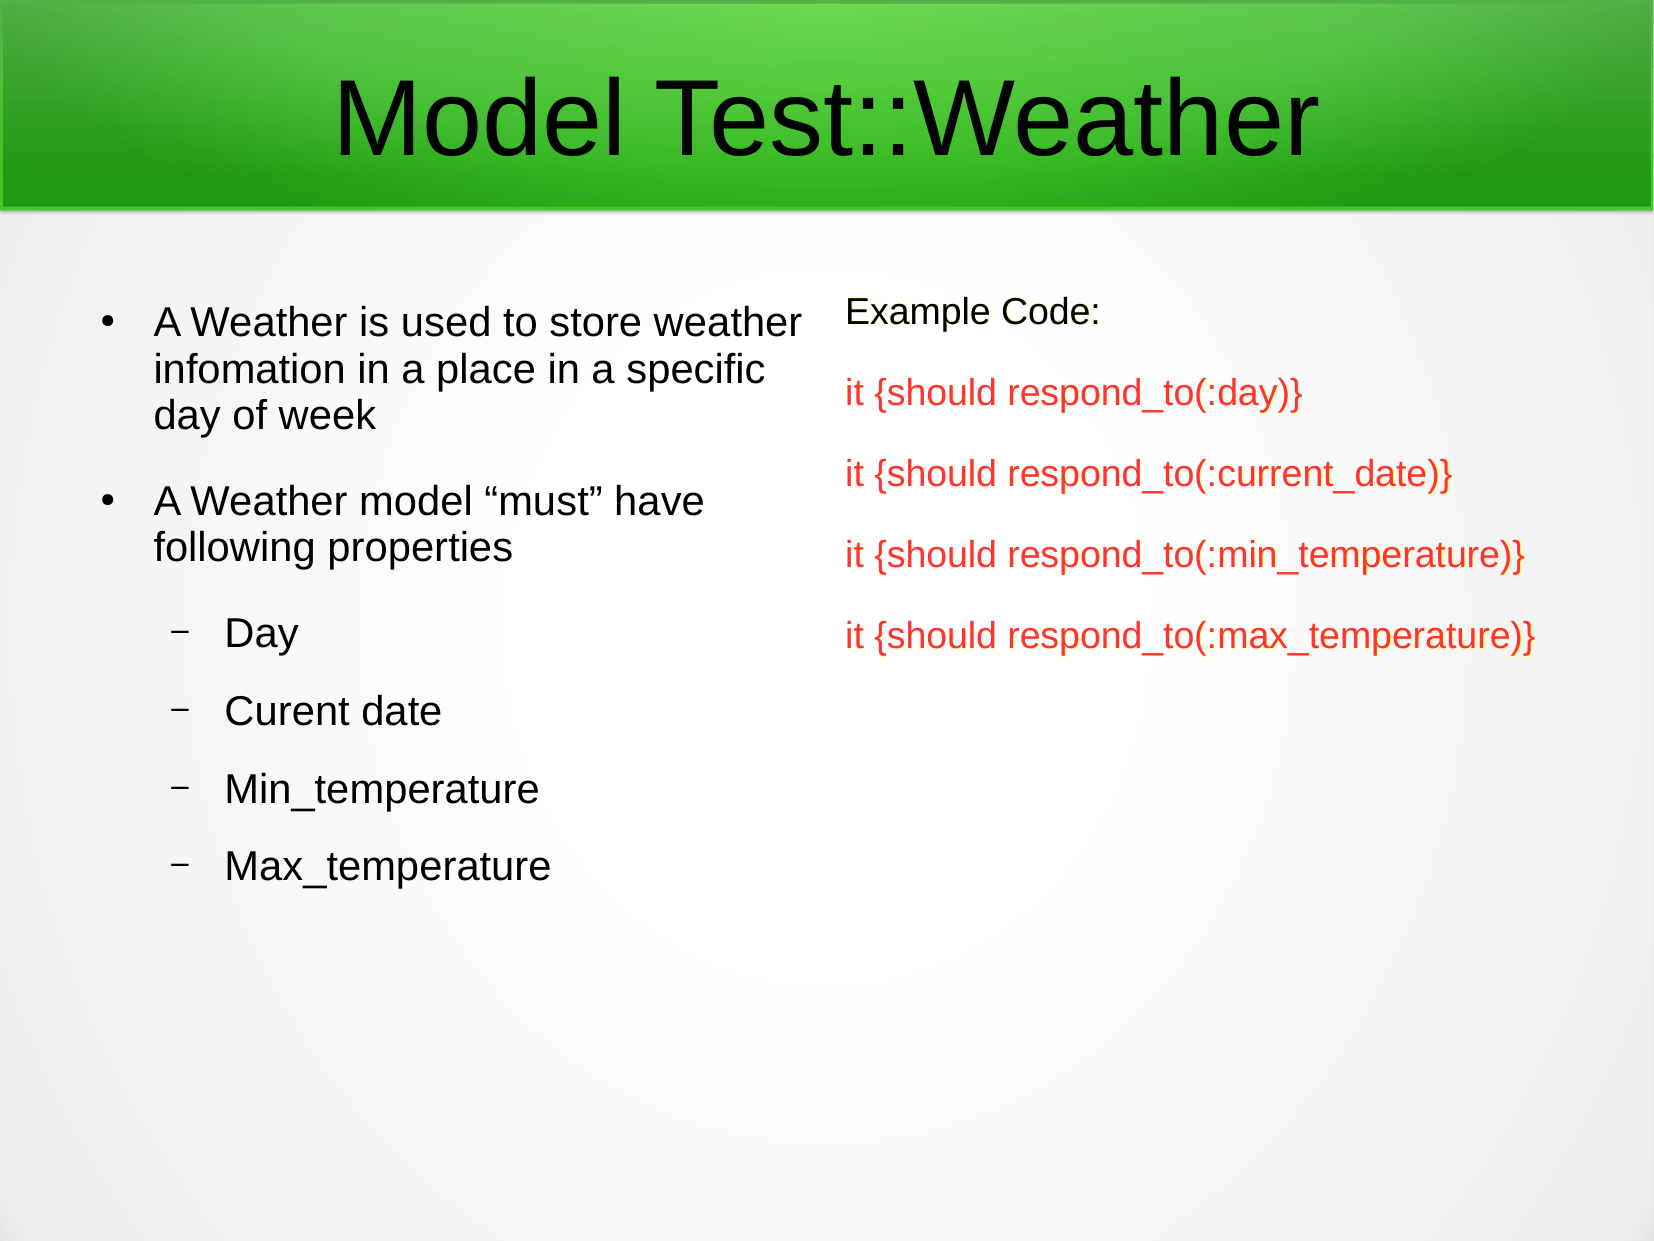

# Model Test::Weather
Example Code:
it {should respond_to(:day)}
it {should respond_to(:current_date)}
it {should respond_to(:min_temperature)}
it {should respond_to(:max_temperature)}
A Weather is used to store weather infomation in a place in a specific day of week
A Weather model “must” have following properties
Day
Curent date
Min_temperature
Max_temperature